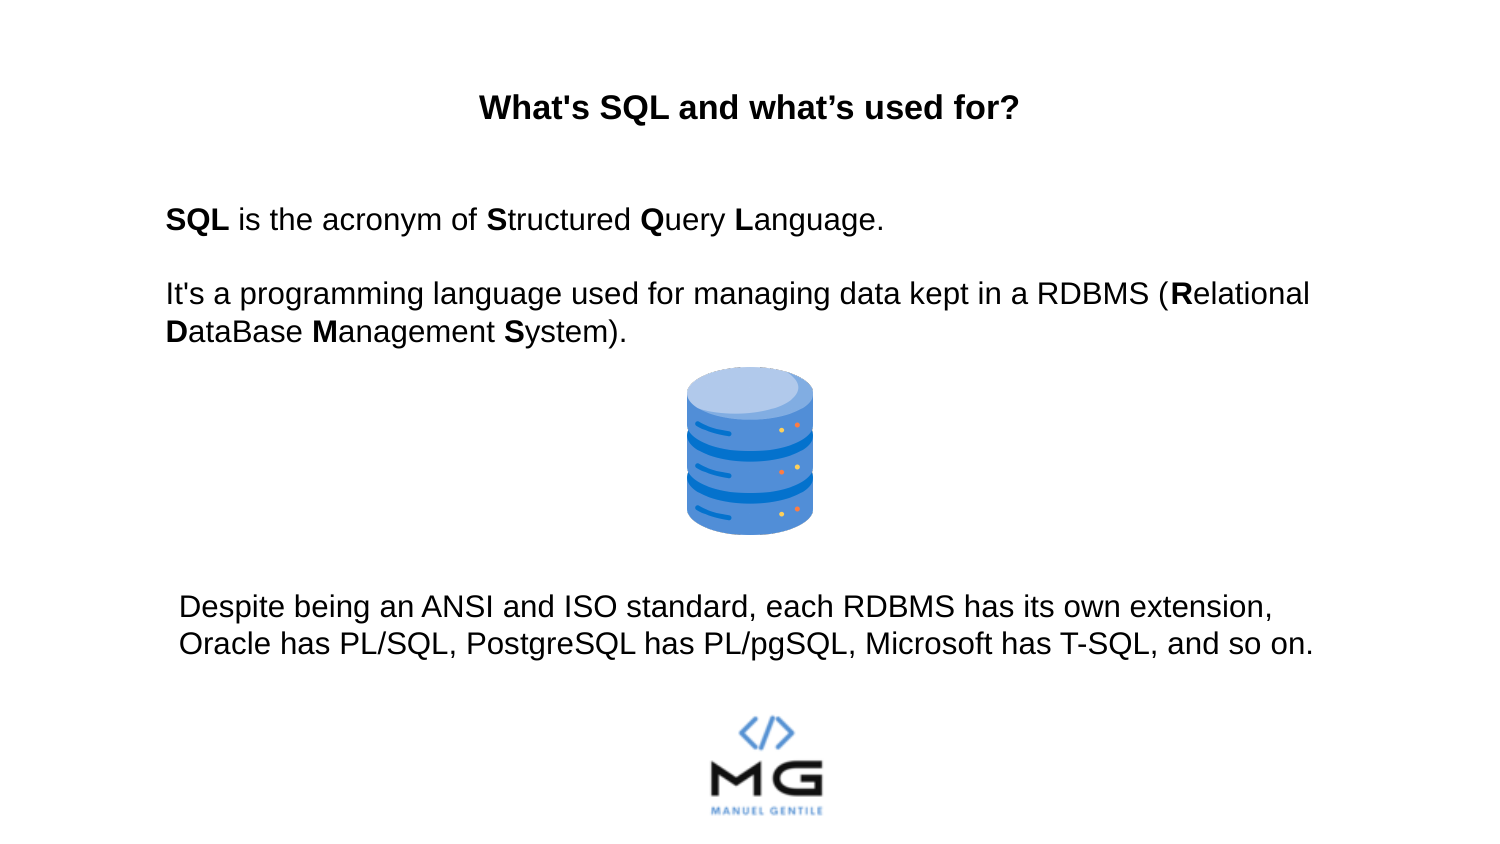

# What's SQL and what’s used for?
SQL is the acronym of Structured Query Language.
It's a programming language used for managing data kept in a RDBMS (Relational DataBase Management System).
Despite being an ANSI and ISO standard, each RDBMS has its own extension, Oracle has PL/SQL, PostgreSQL has PL/pgSQL, Microsoft has T-SQL, and so on.